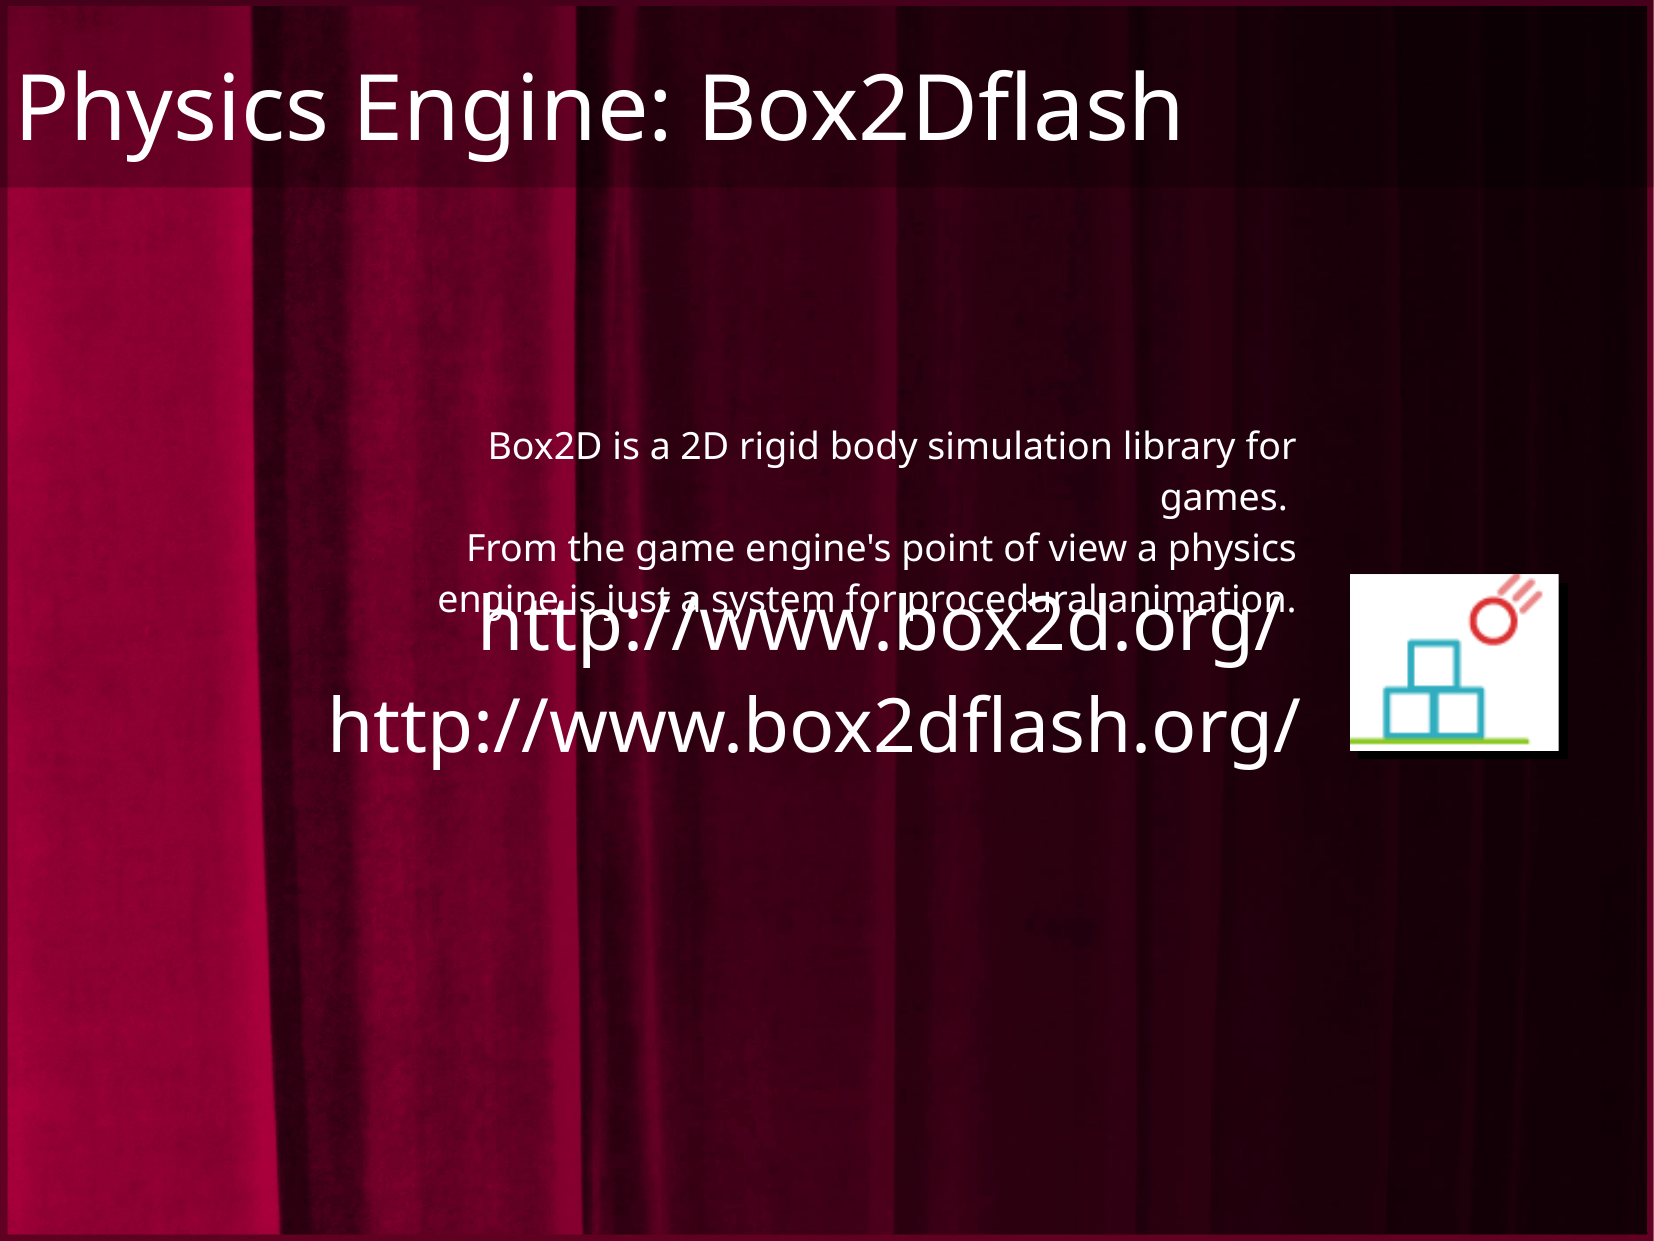

Physics Engine: Box2Dflash
Box2D is a 2D rigid body simulation library for games.
From the game engine's point of view a physics engine is just a system for procedural animation.
http://www.box2d.org/
http://www.box2dflash.org/